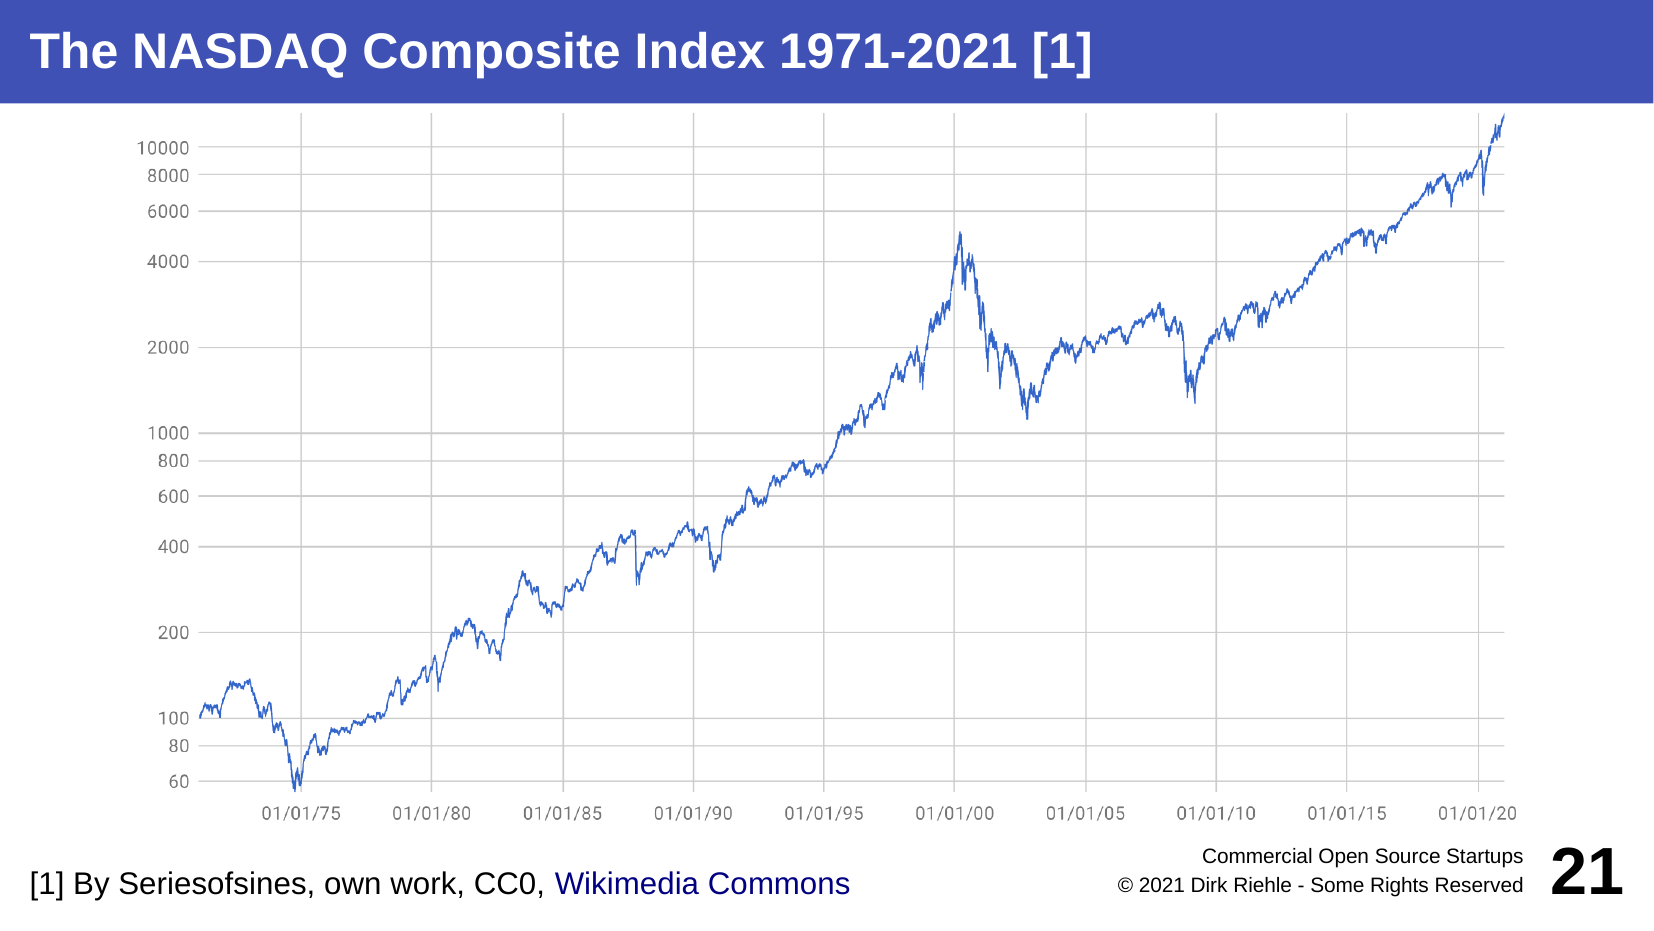

# The NASDAQ Composite Index 1971-2021 [1]
[1] By Seriesofsines, own work, CC0, Wikimedia Commons
Commercial Open Source Startups
21
© 2021 Dirk Riehle - Some Rights Reserved